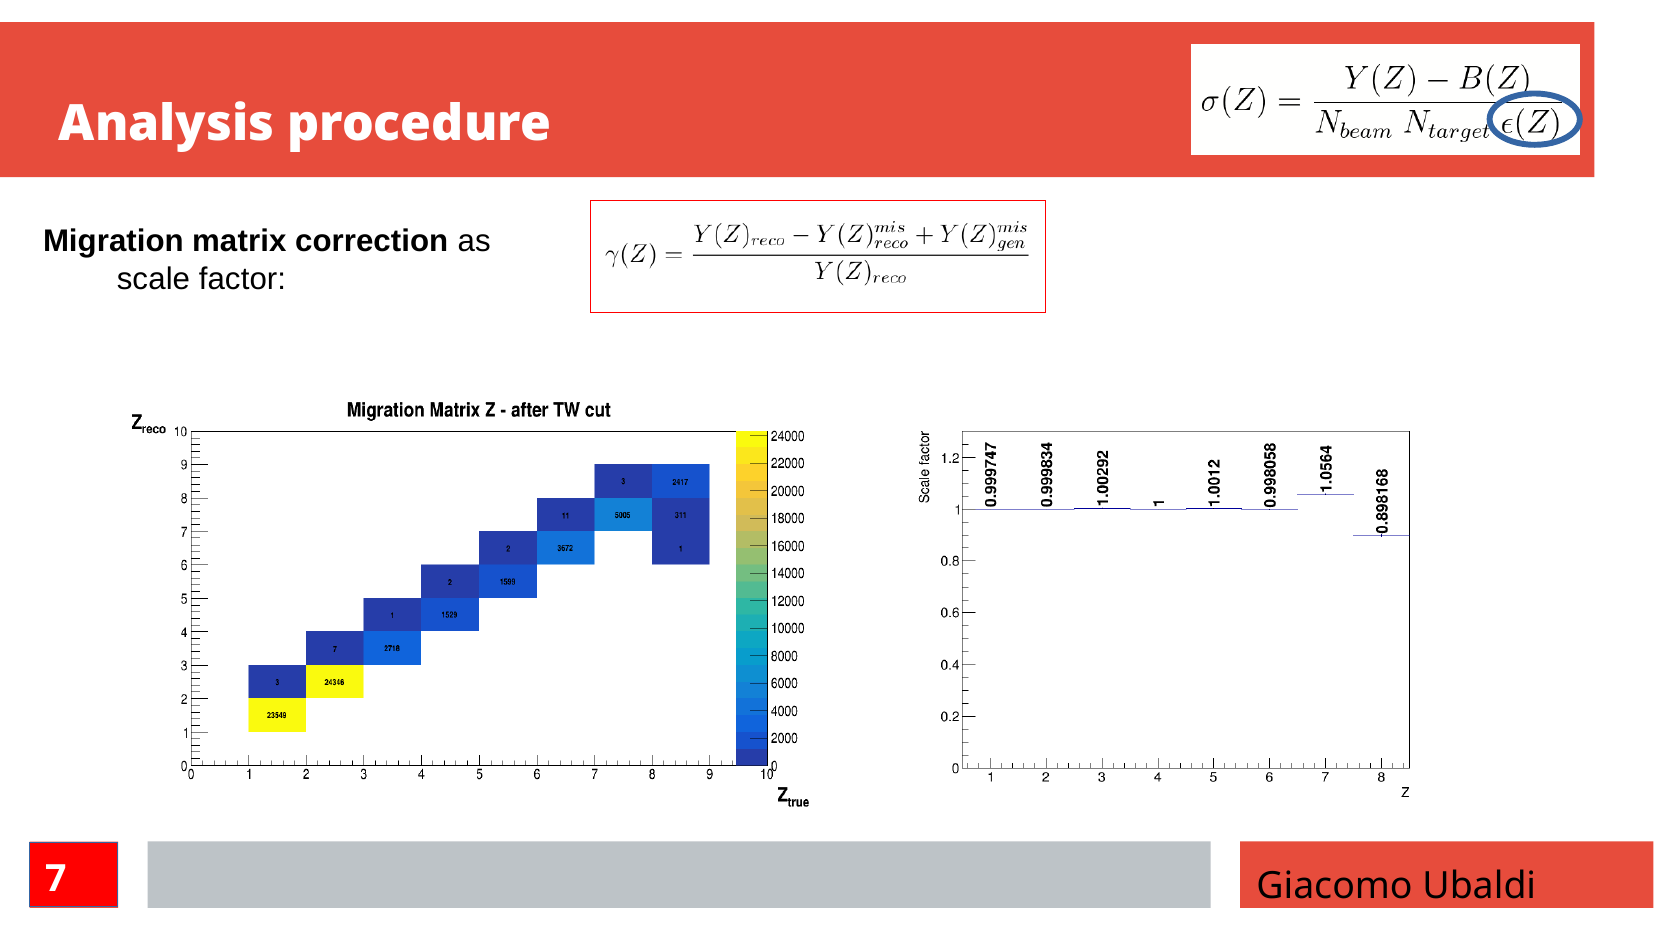

# Analysis procedure
Migration matrix correction as
	scale factor:
32
7
Giacomo Ubaldi